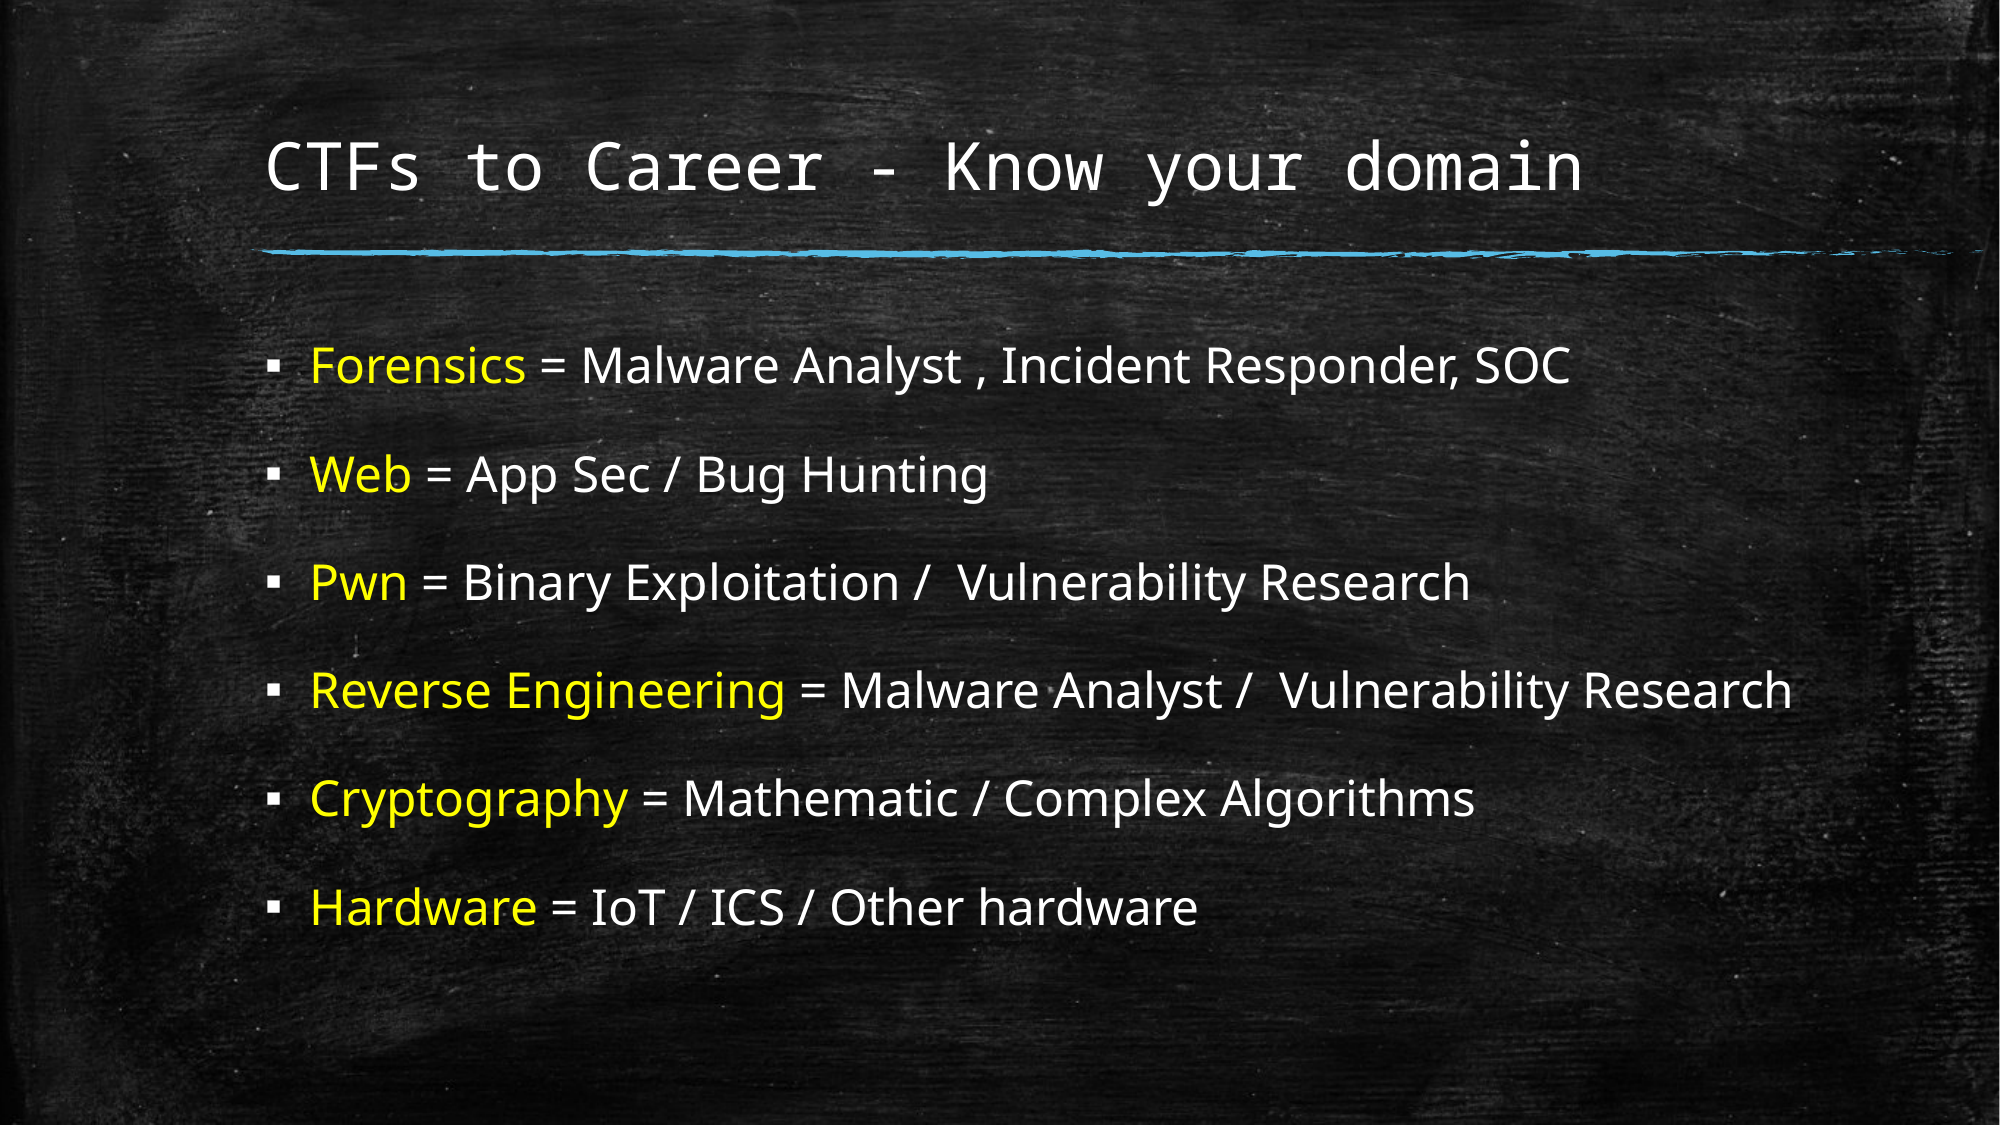

# CTFs to Career - Know your domain
Forensics = Malware Analyst , Incident Responder, SOC
Web = App Sec / Bug Hunting
Pwn = Binary Exploitation / Vulnerability Research
Reverse Engineering = Malware Analyst / Vulnerability Research
Cryptography = Mathematic / Complex Algorithms
Hardware = IoT / ICS / Other hardware